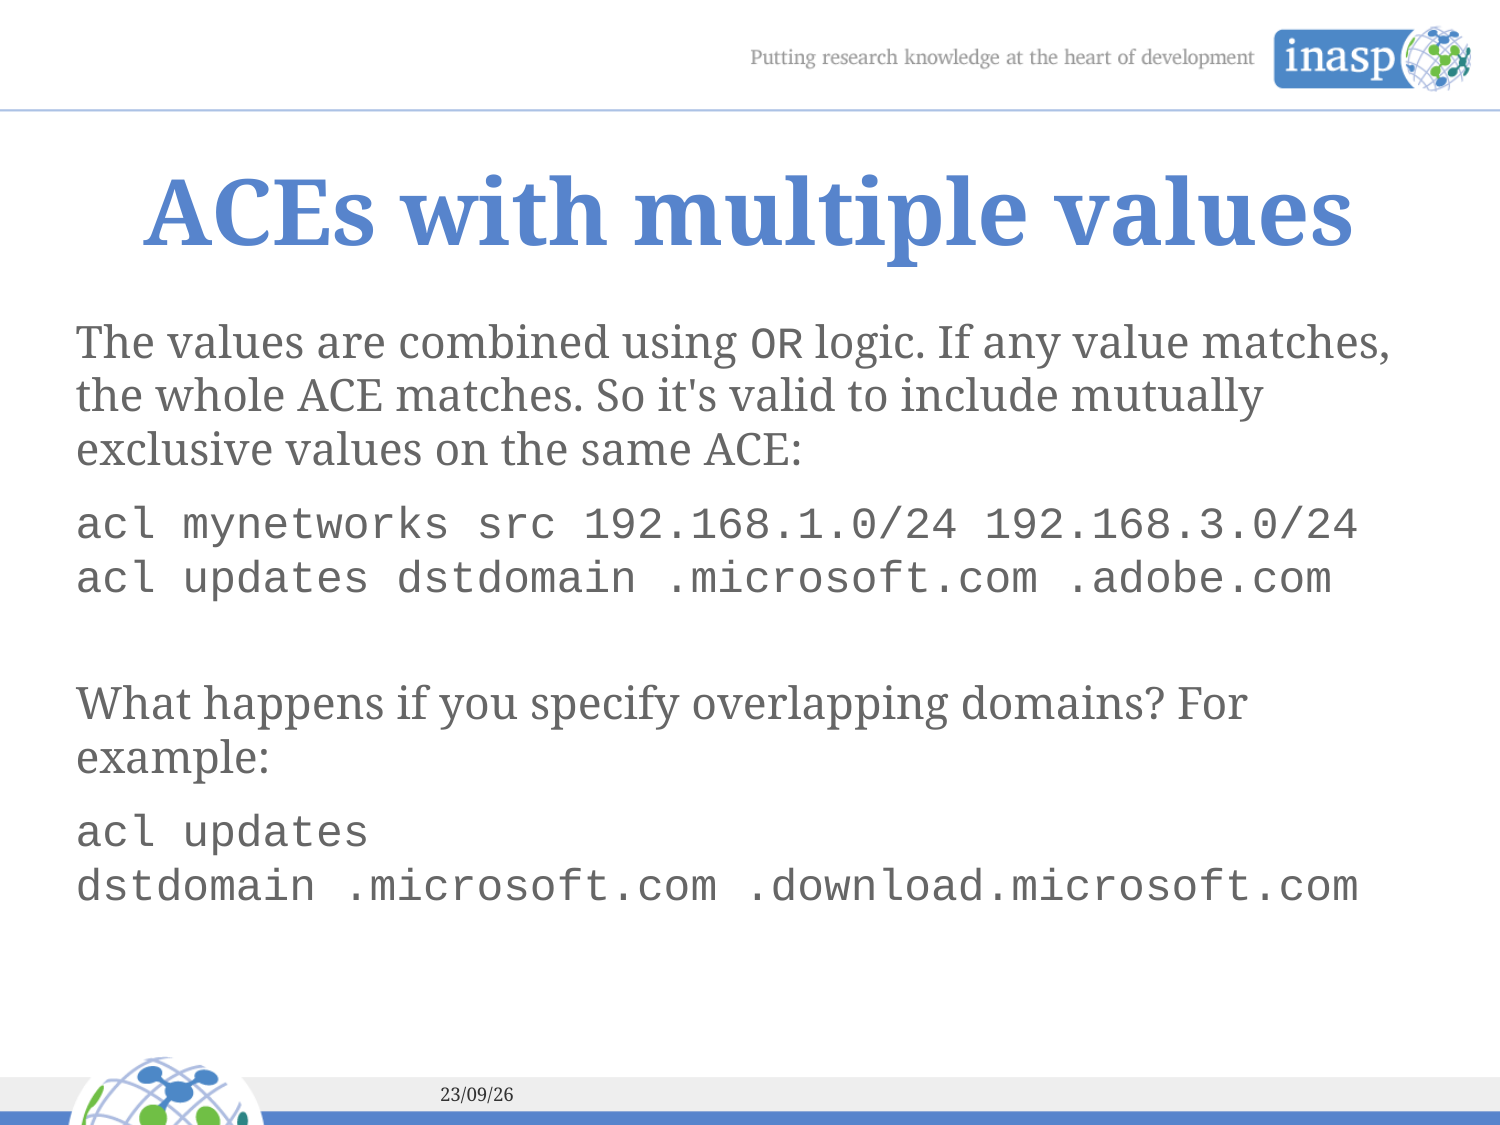

# ACEs with multiple values
The values are combined using OR logic. If any value matches, the whole ACE matches. So it's valid to include mutually exclusive values on the same ACE:
acl mynetworks src 192.168.1.0/24 192.168.3.0/24
acl updates dstdomain .microsoft.com .adobe.com
What happens if you specify overlapping domains? For example:
acl updates dstdomain .microsoft.com .download.microsoft.com